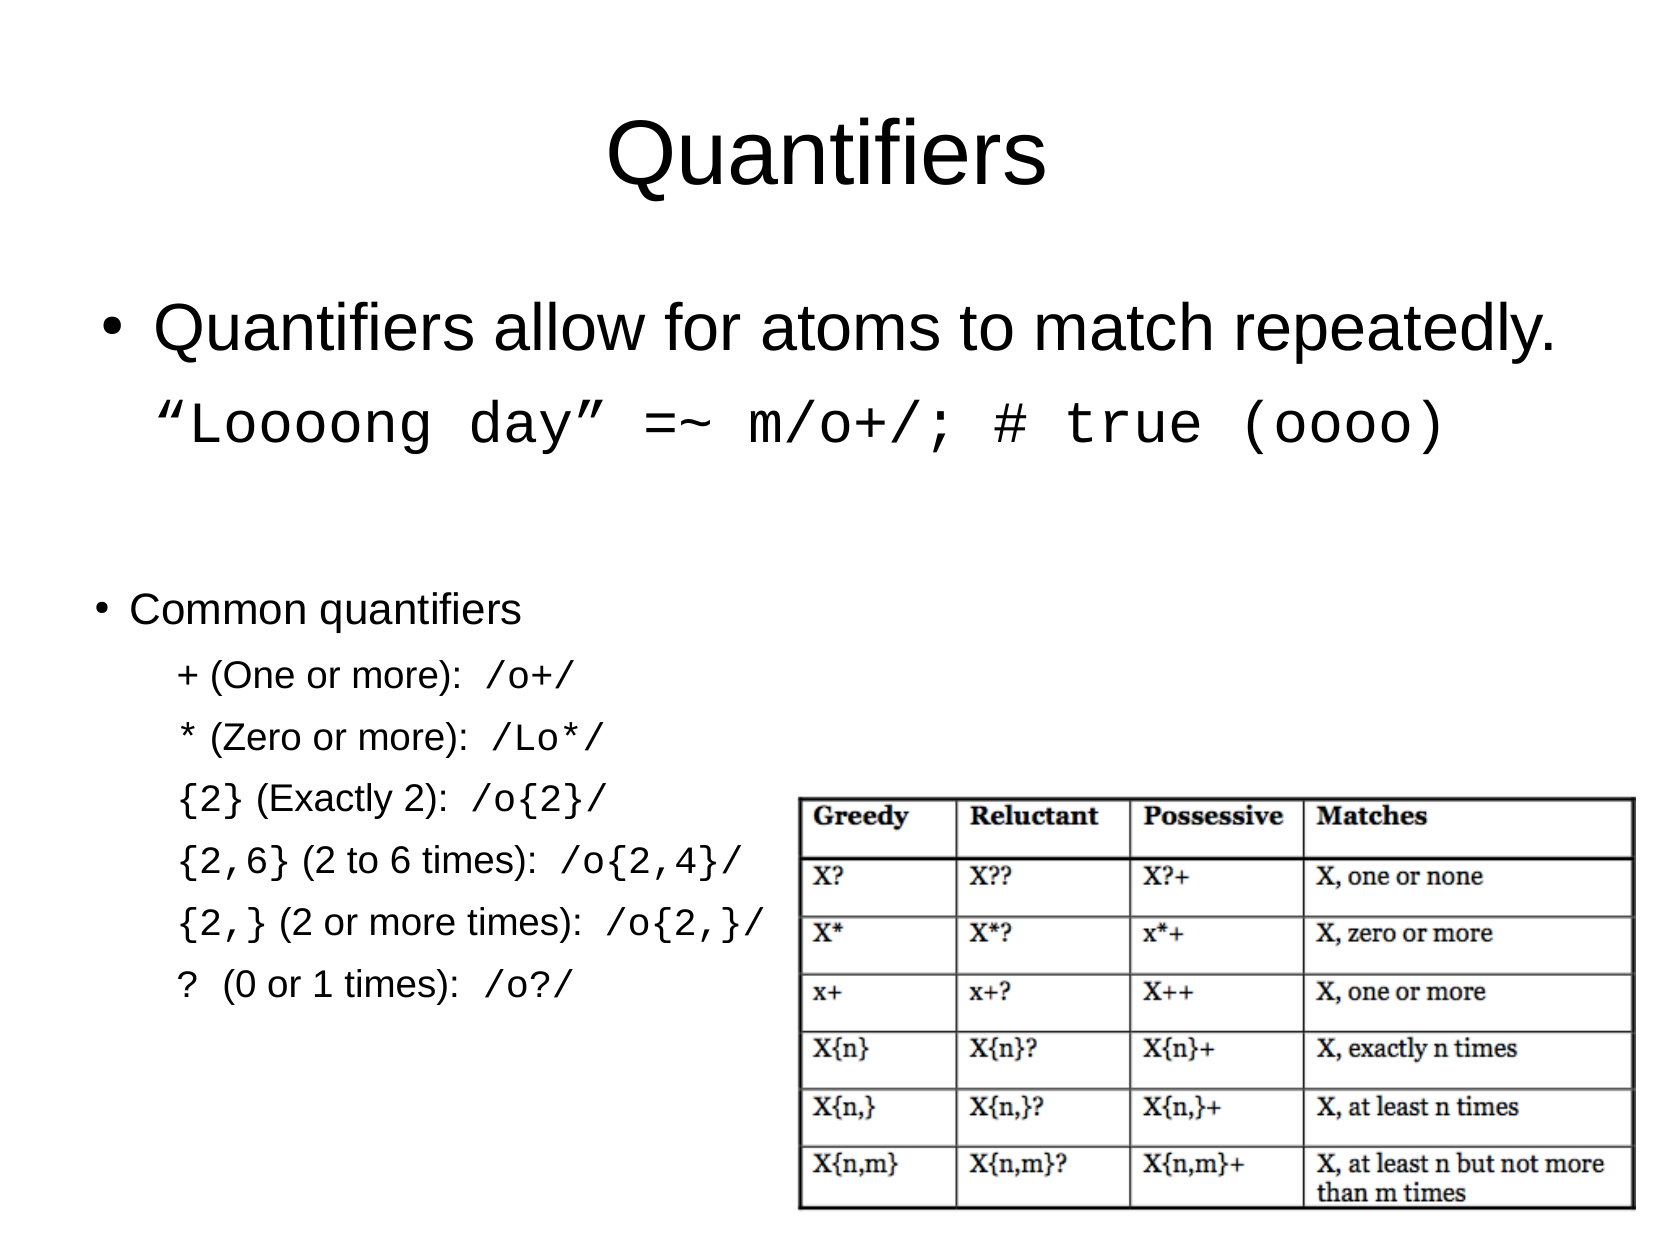

# Quantifiers
Quantifiers allow for atoms to match repeatedly.
“Loooong day” =~ m/o+/; # true (oooo)
Common quantifiers
+ (One or more): /o+/
* (Zero or more): /Lo*/
{2} (Exactly 2): /o{2}/
{2,6} (2 to 6 times): /o{2,4}/
{2,} (2 or more times): /o{2,}/
? (0 or 1 times): /o?/